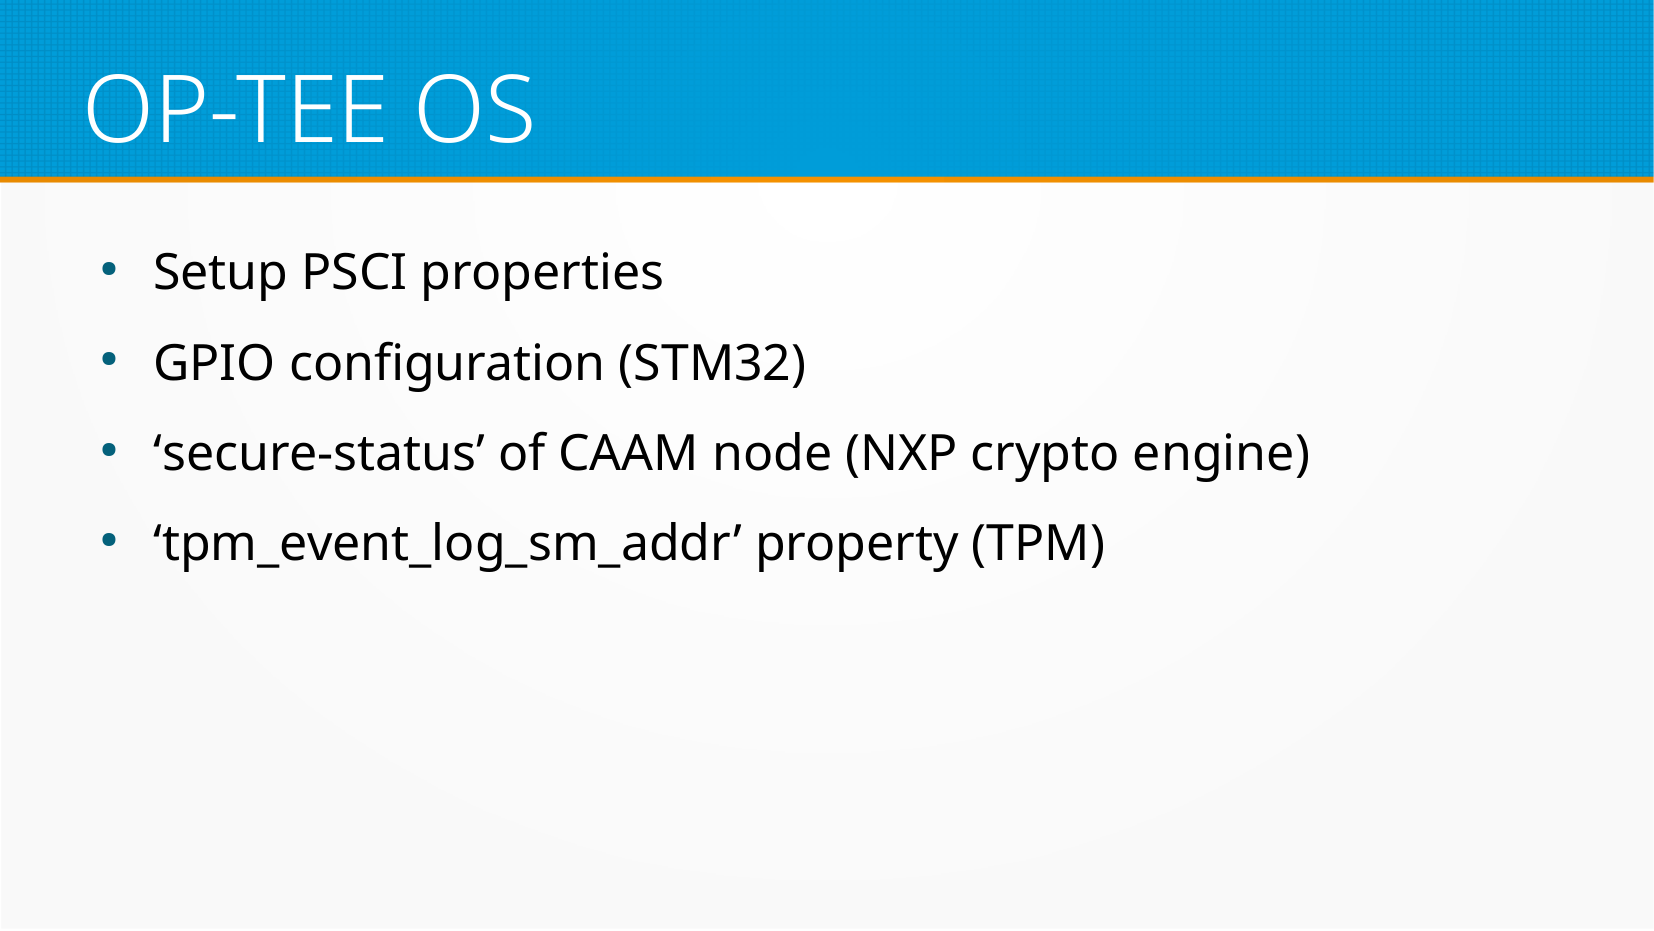

# OP-TEE OS
Setup PSCI properties
GPIO configuration (STM32)
‘secure-status’ of CAAM node (NXP crypto engine)
‘tpm_event_log_sm_addr’ property (TPM)